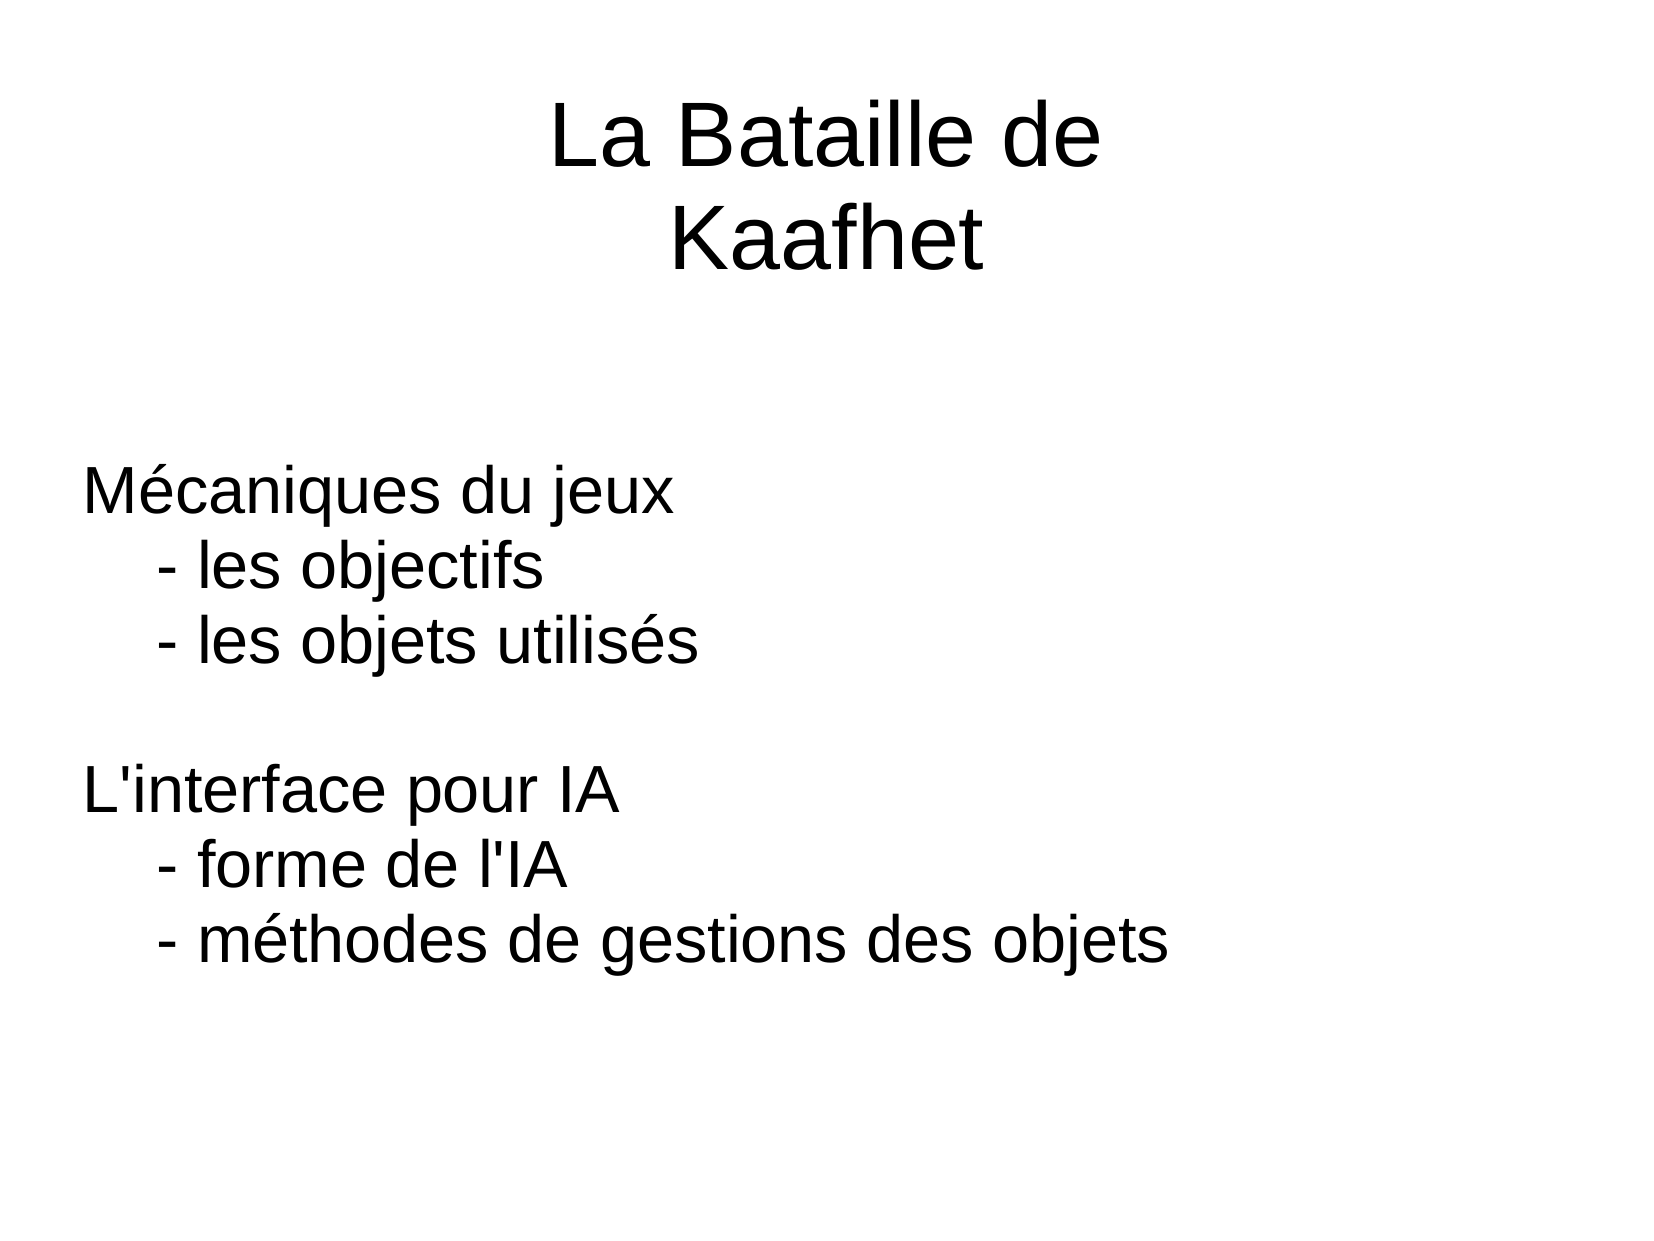

# La Bataille de Kaafhet
Mécaniques du jeux
	- les objectifs
	- les objets utilisés
L'interface pour IA
	- forme de l'IA
	- méthodes de gestions des objets